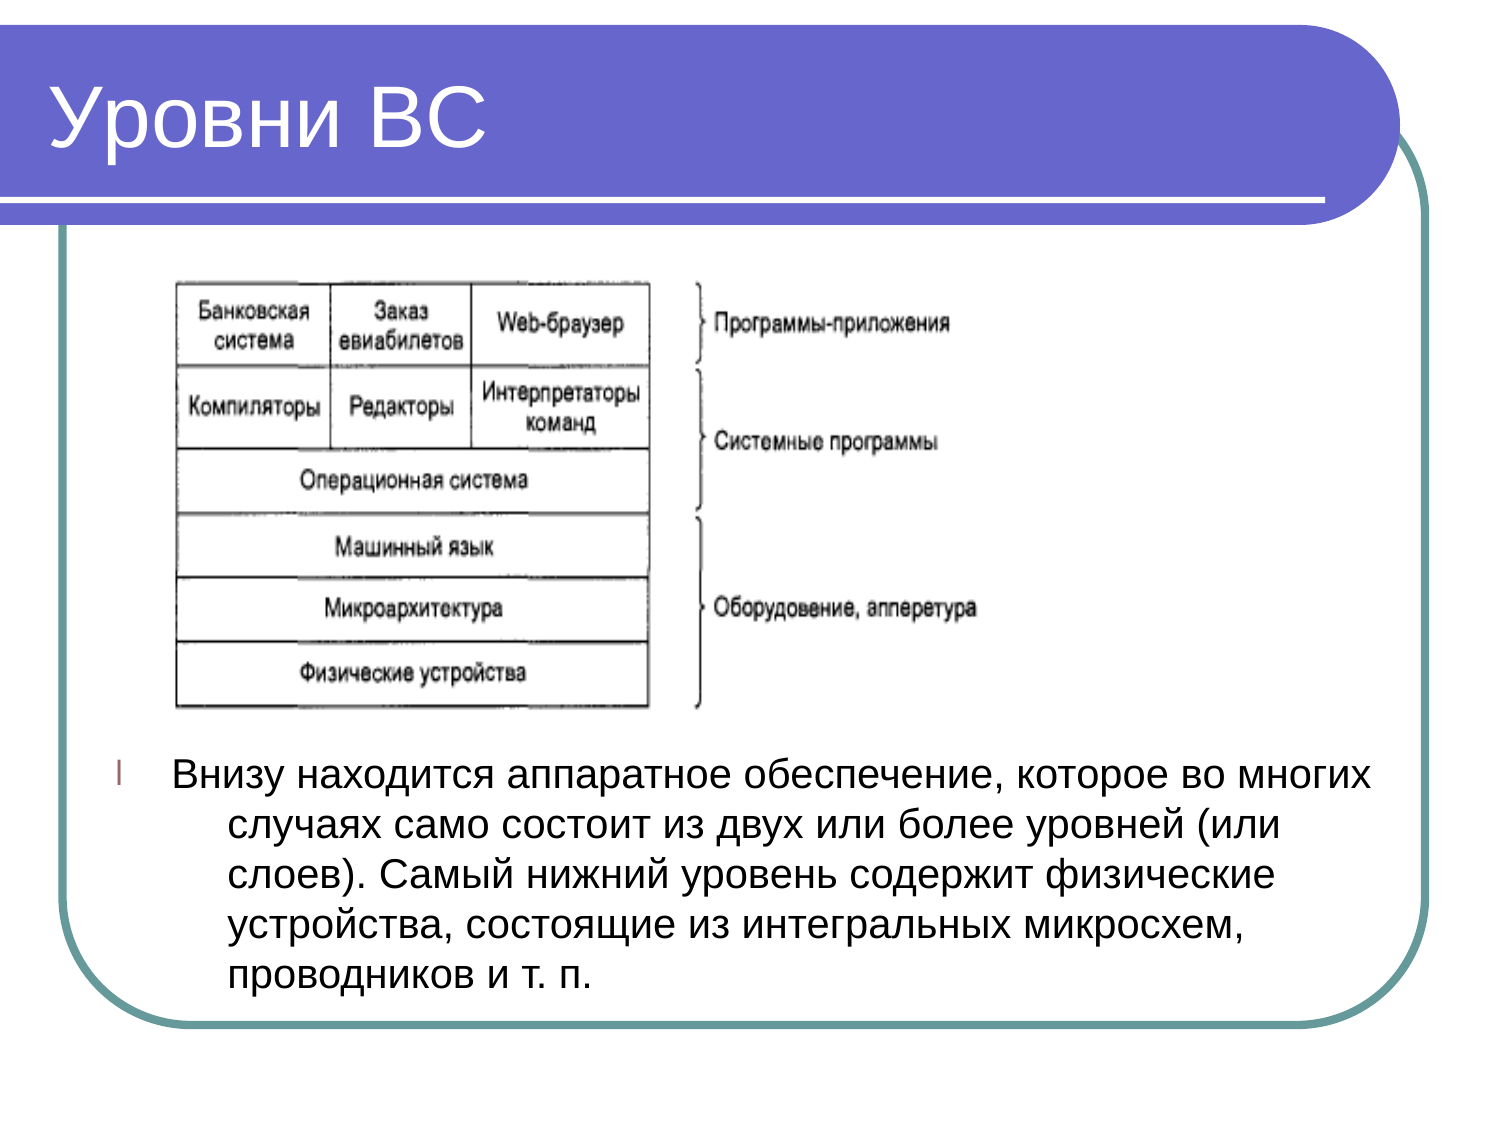

# Уровни ВС
Внизу находится аппаратное обеспечение, которое во многих случаях само состоит из двух или более уровней (или слоев). Самый нижний уровень содержит физические устройства, состоящие из интегральных микросхем, проводников и т. п.